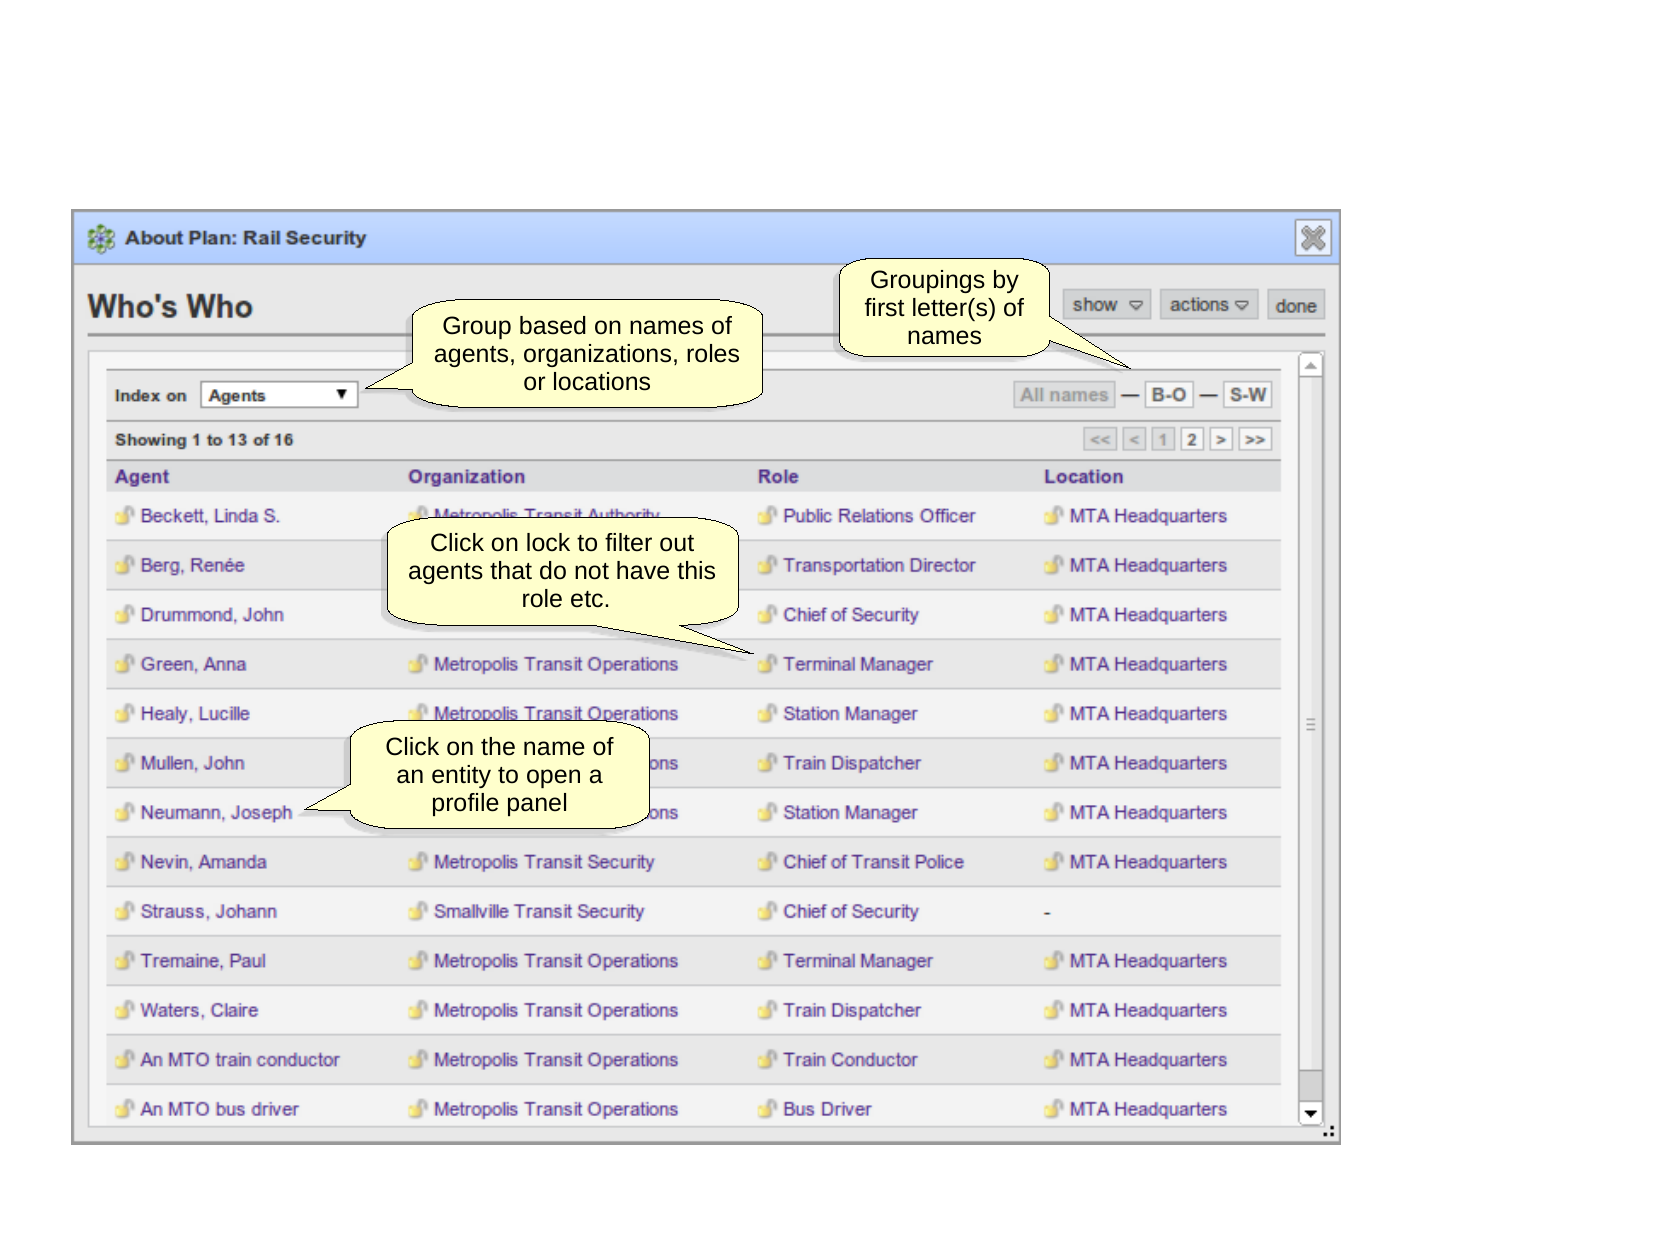

Groupings by first letter(s) of names
Group based on names of agents, organizations, roles or locations
Click on lock to filter out agents that do not have this role etc.
Click on the name of an entity to open a profile panel